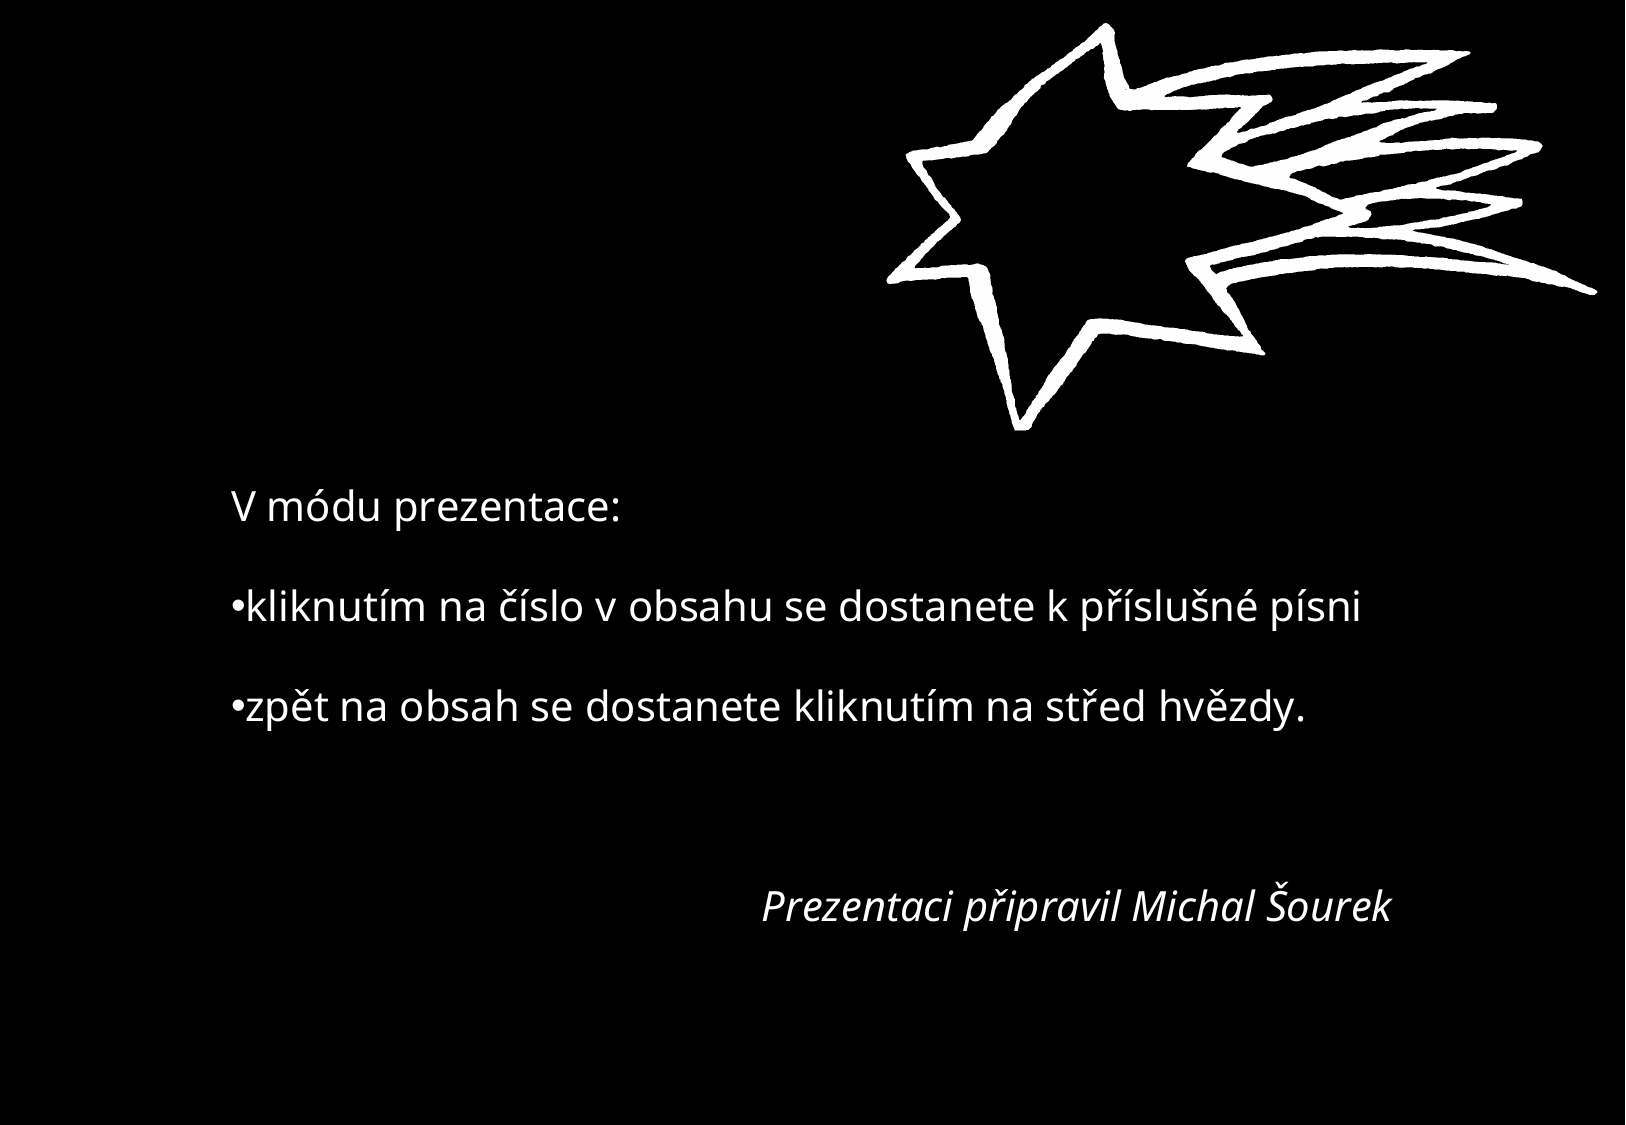

V módu prezentace:
kliknutím na číslo v obsahu se dostanete k příslušné písni
zpět na obsah se dostanete kliknutím na střed hvězdy.
Prezentaci připravil Michal Šourek